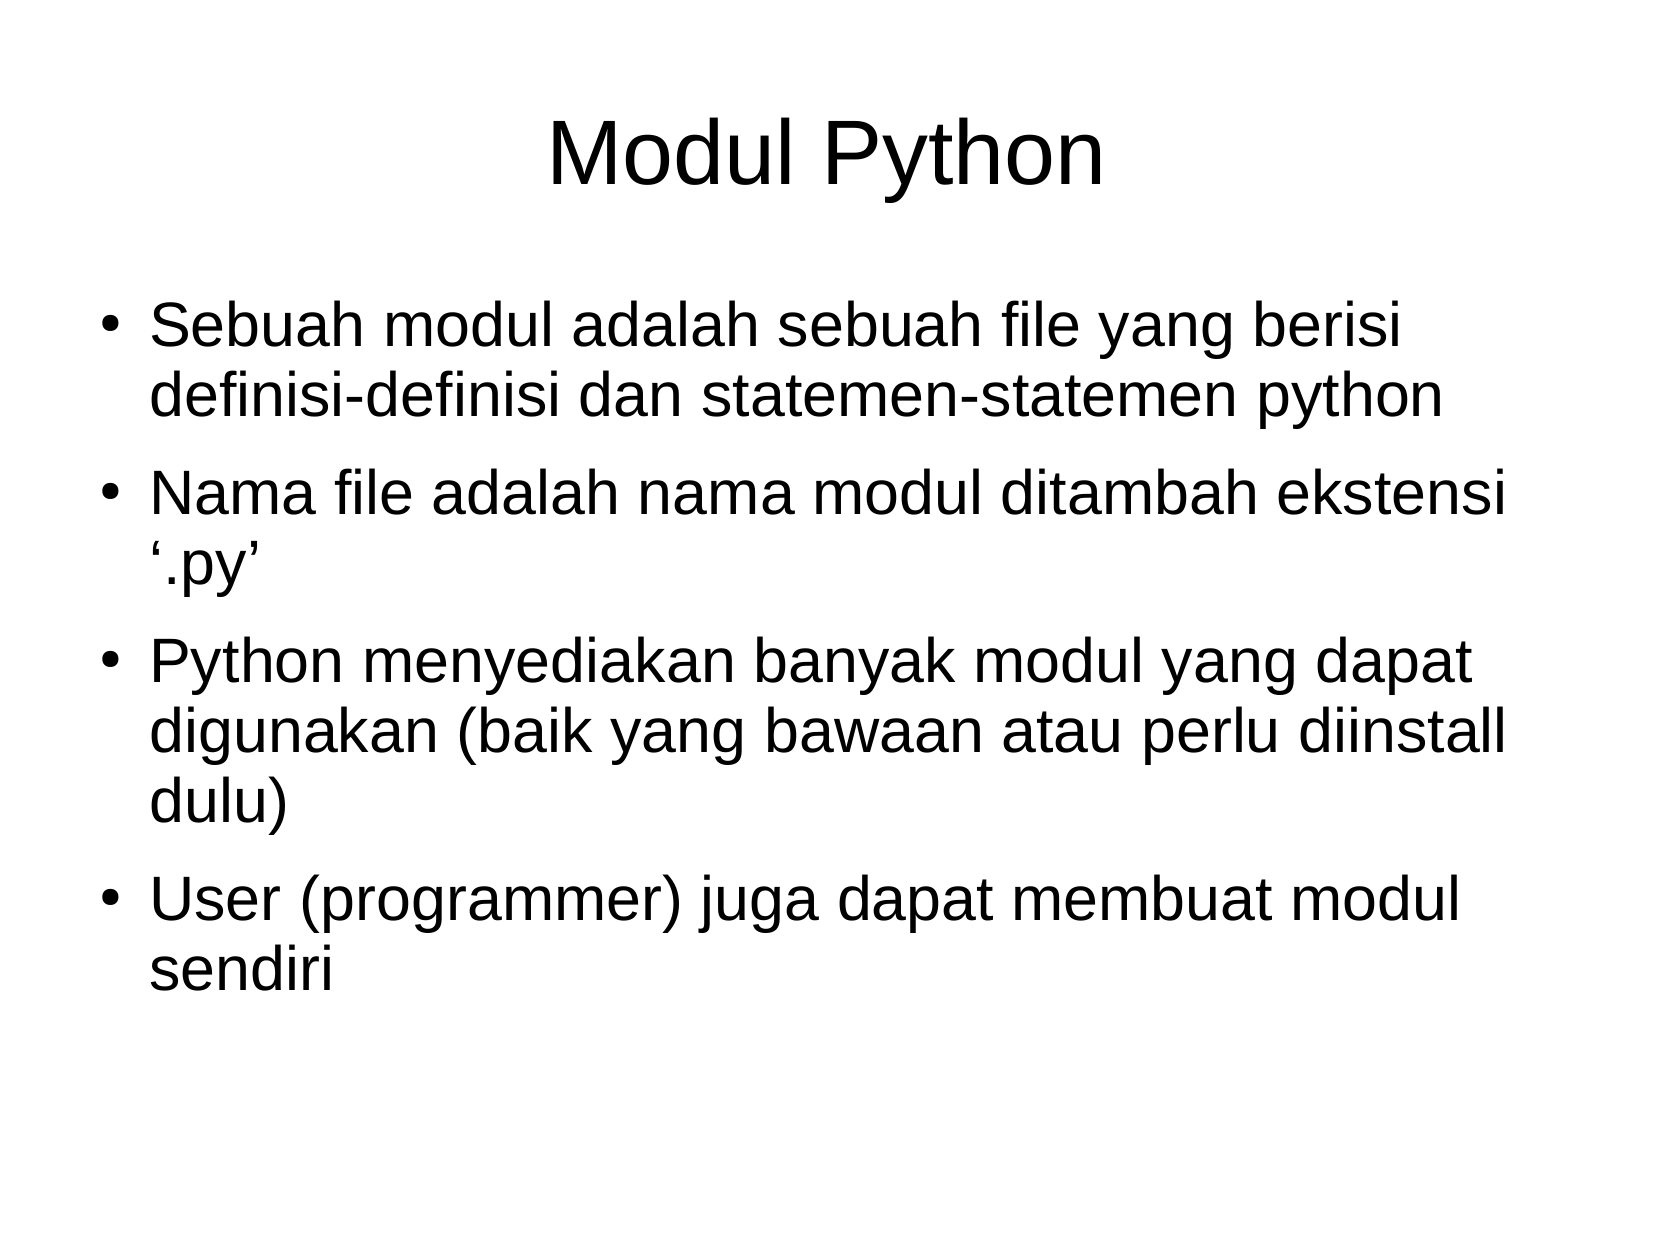

# Modul Python
Sebuah modul adalah sebuah file yang berisi definisi-definisi dan statemen-statemen python
Nama file adalah nama modul ditambah ekstensi ‘.py’
Python menyediakan banyak modul yang dapat digunakan (baik yang bawaan atau perlu diinstall dulu)
User (programmer) juga dapat membuat modul sendiri